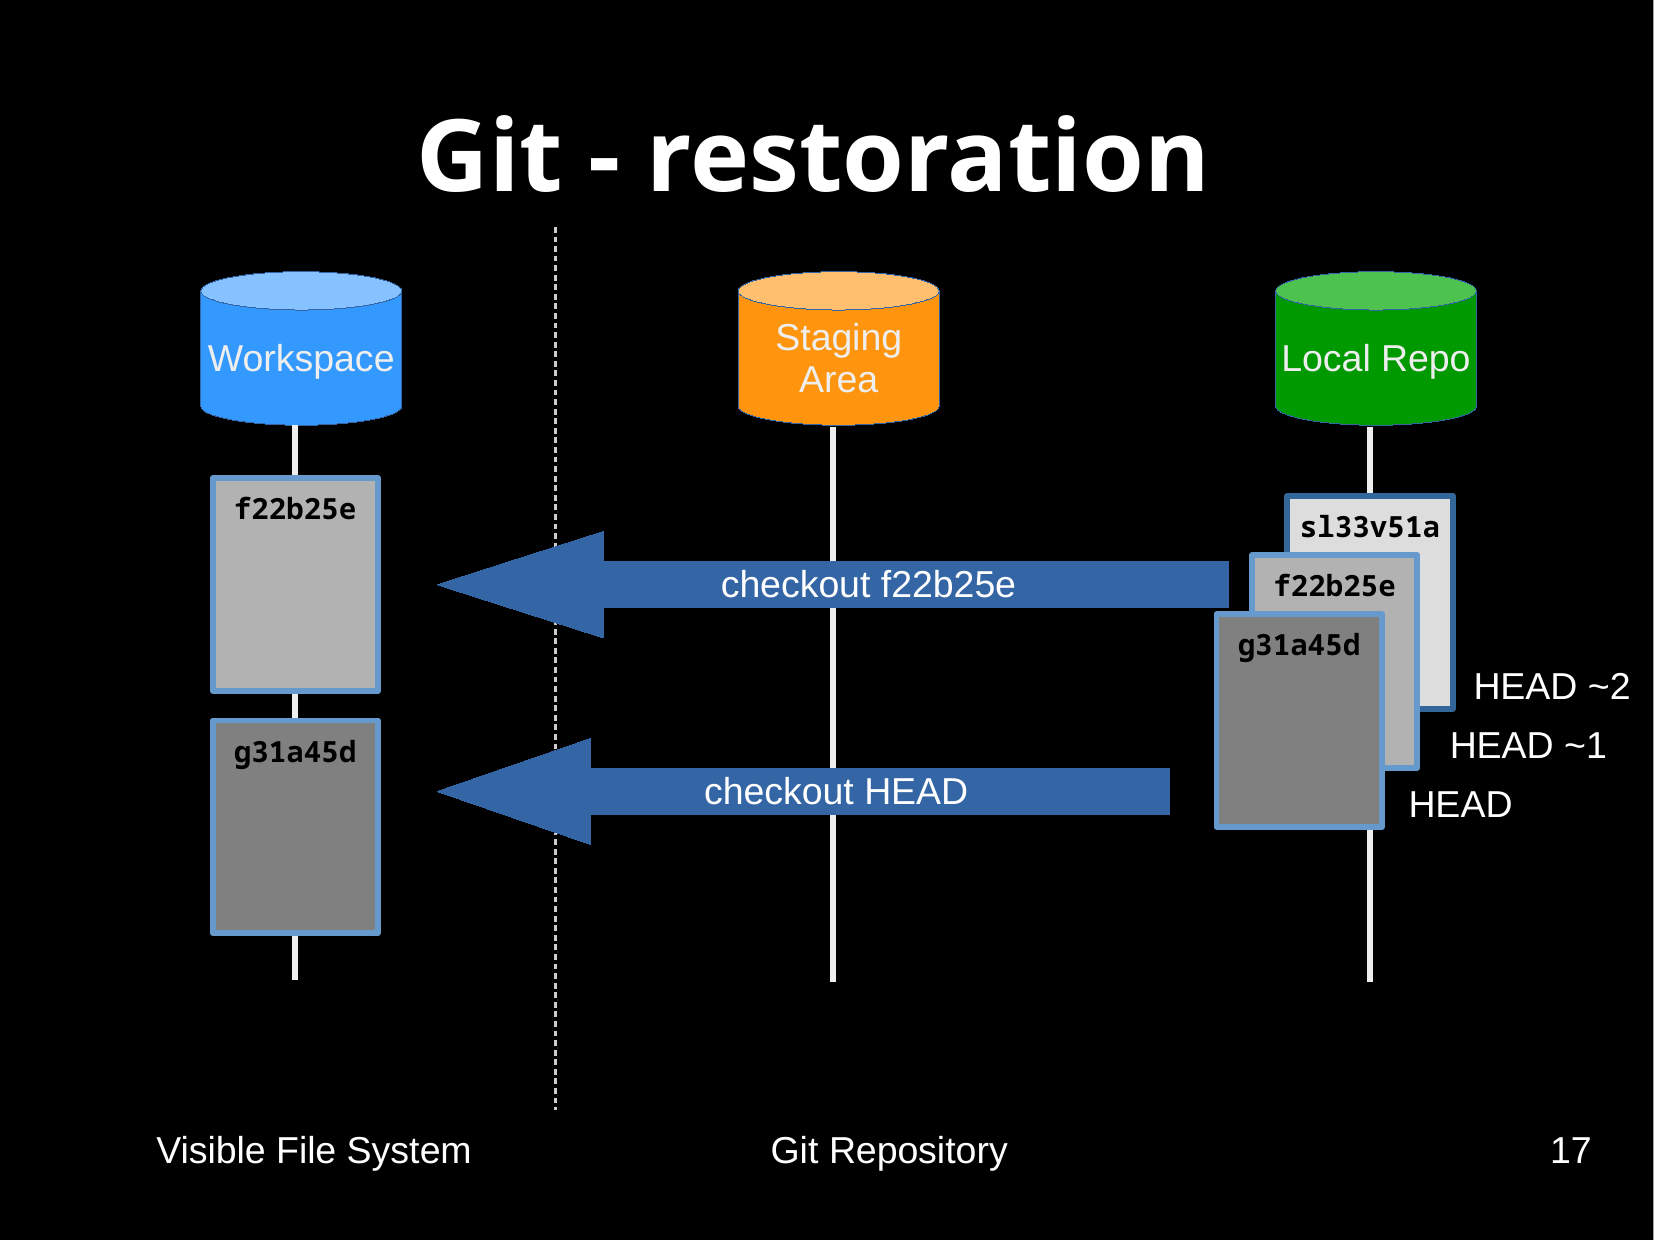

# Git - restoration
Workspace
Staging
Area
Local Repo
f22b25e
sl33v51a
checkout f22b25e
f22b25e
g31a45d
HEAD ~2
HEAD ~1
g31a45d
checkout HEAD
HEAD
Visible File System
Git Repository
17